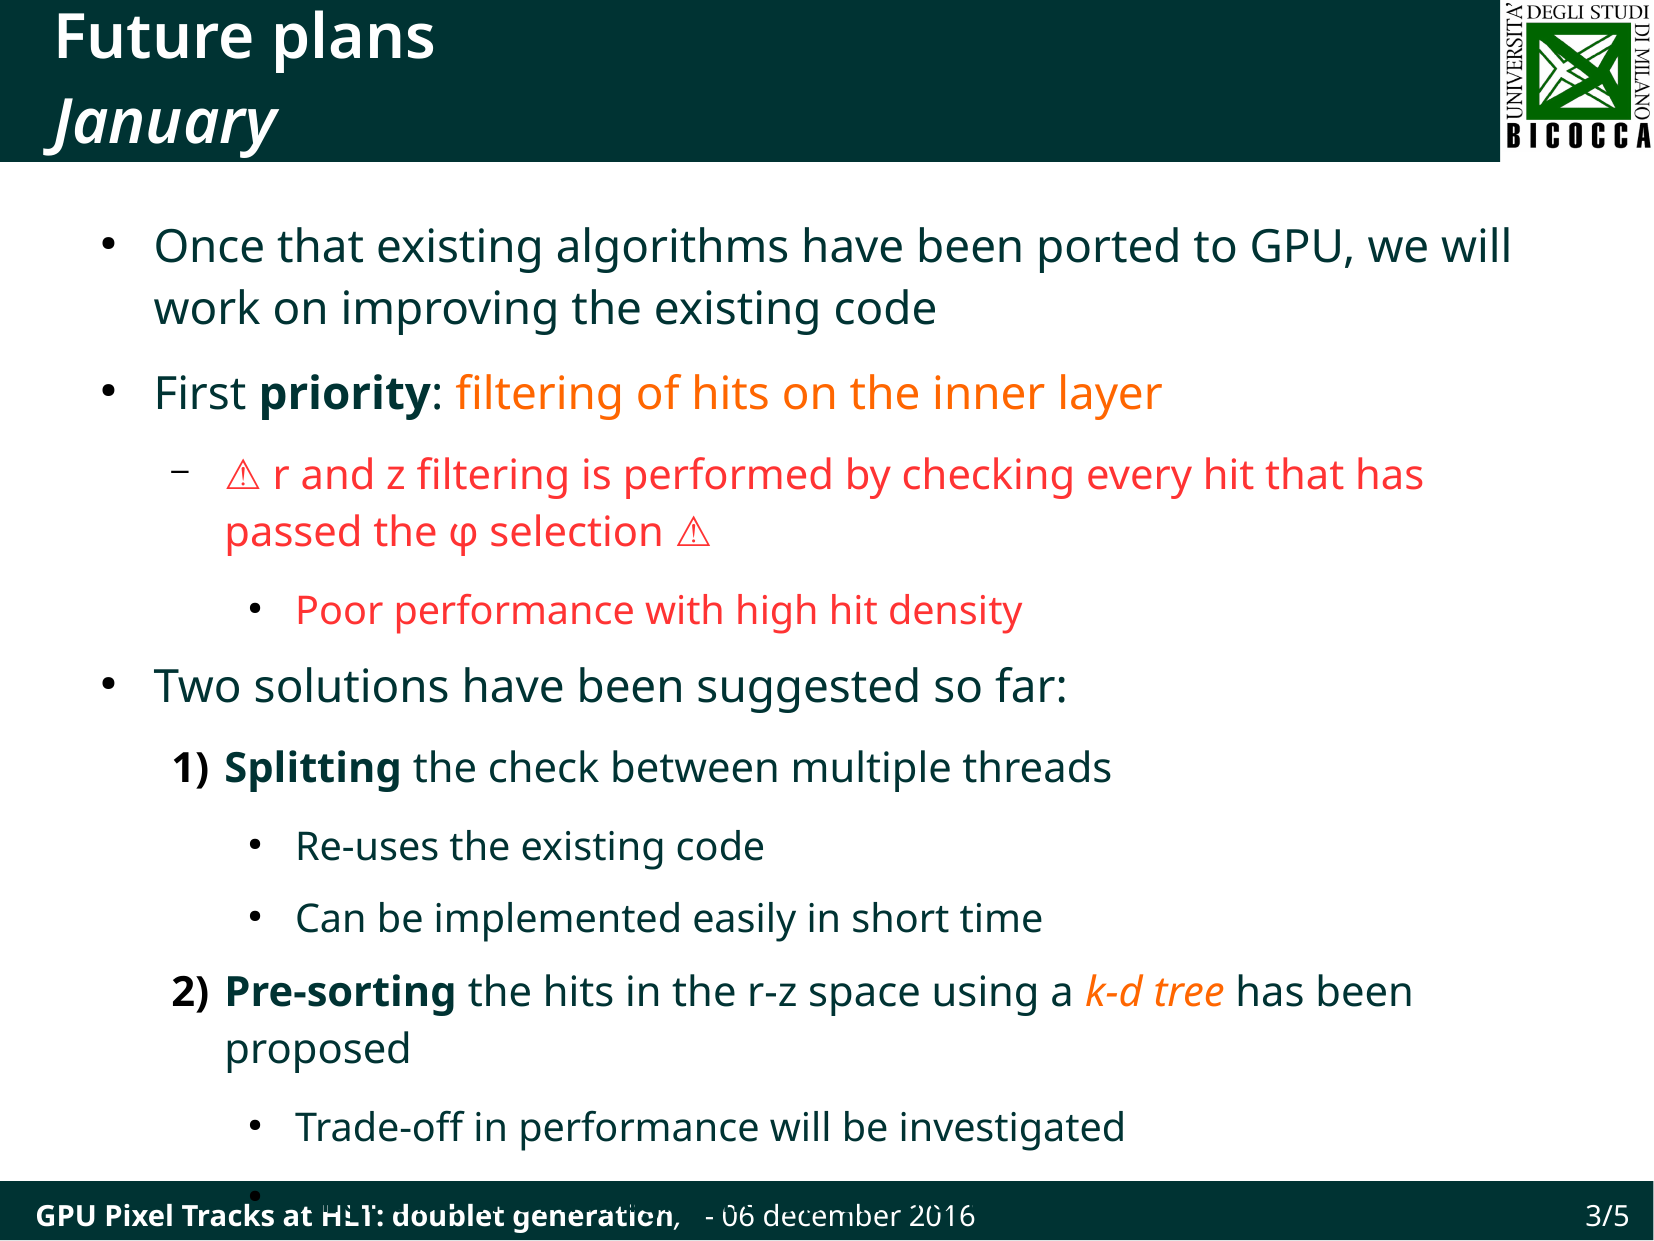

# Future plans January
Once that existing algorithms have been ported to GPU, we will work on improving the existing code
First priority: filtering of hits on the inner layer
⚠ r and z filtering is performed by checking every hit that has passed the φ selection ⚠
Poor performance with high hit density
Two solutions have been suggested so far:
Splitting the check between multiple threads
Re-uses the existing code
Can be implemented easily in short time
Pre-sorting the hits in the r-z space using a k-d tree has been proposed
Trade-off in performance will be investigated
Might be vital in high pile-up environment
06 december 2016
3